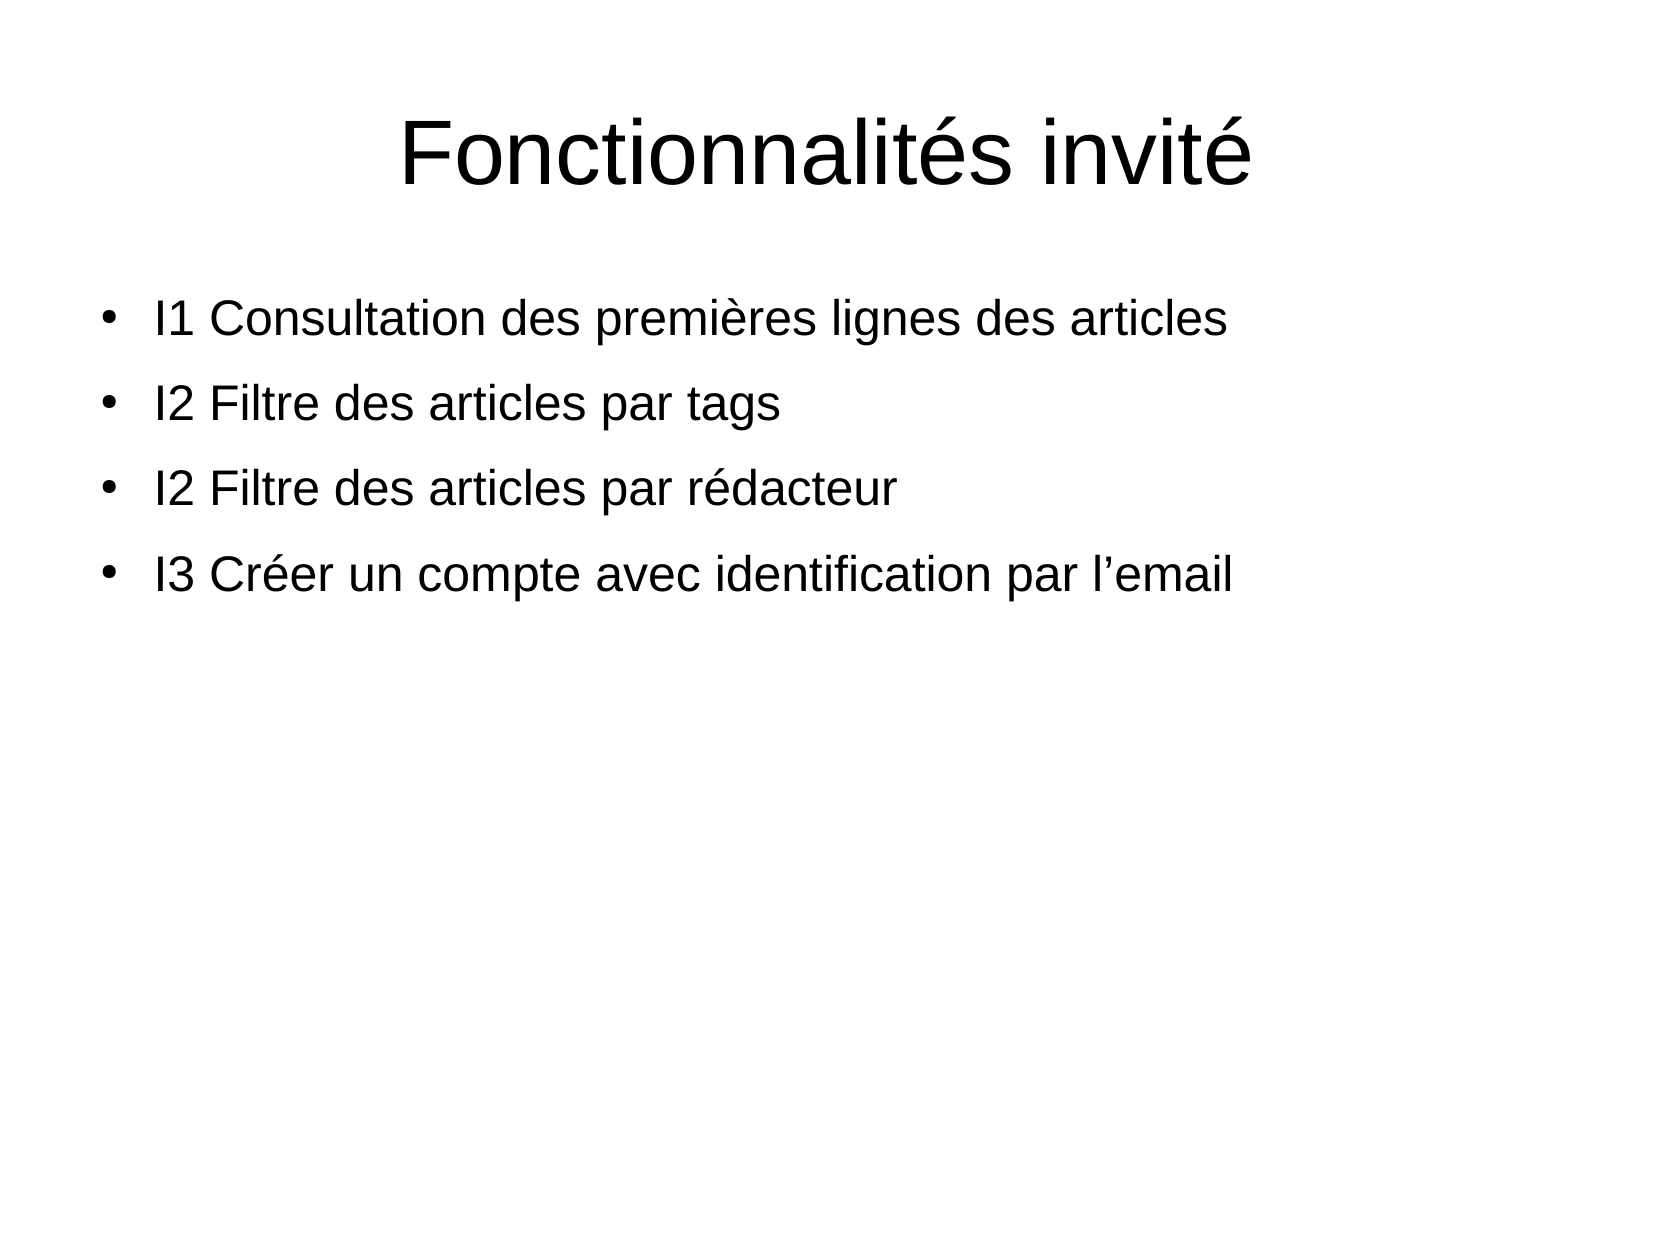

# Fonctionnalités invité
I1 Consultation des premières lignes des articles
I2 Filtre des articles par tags
I2 Filtre des articles par rédacteur
I3 Créer un compte avec identification par l’email